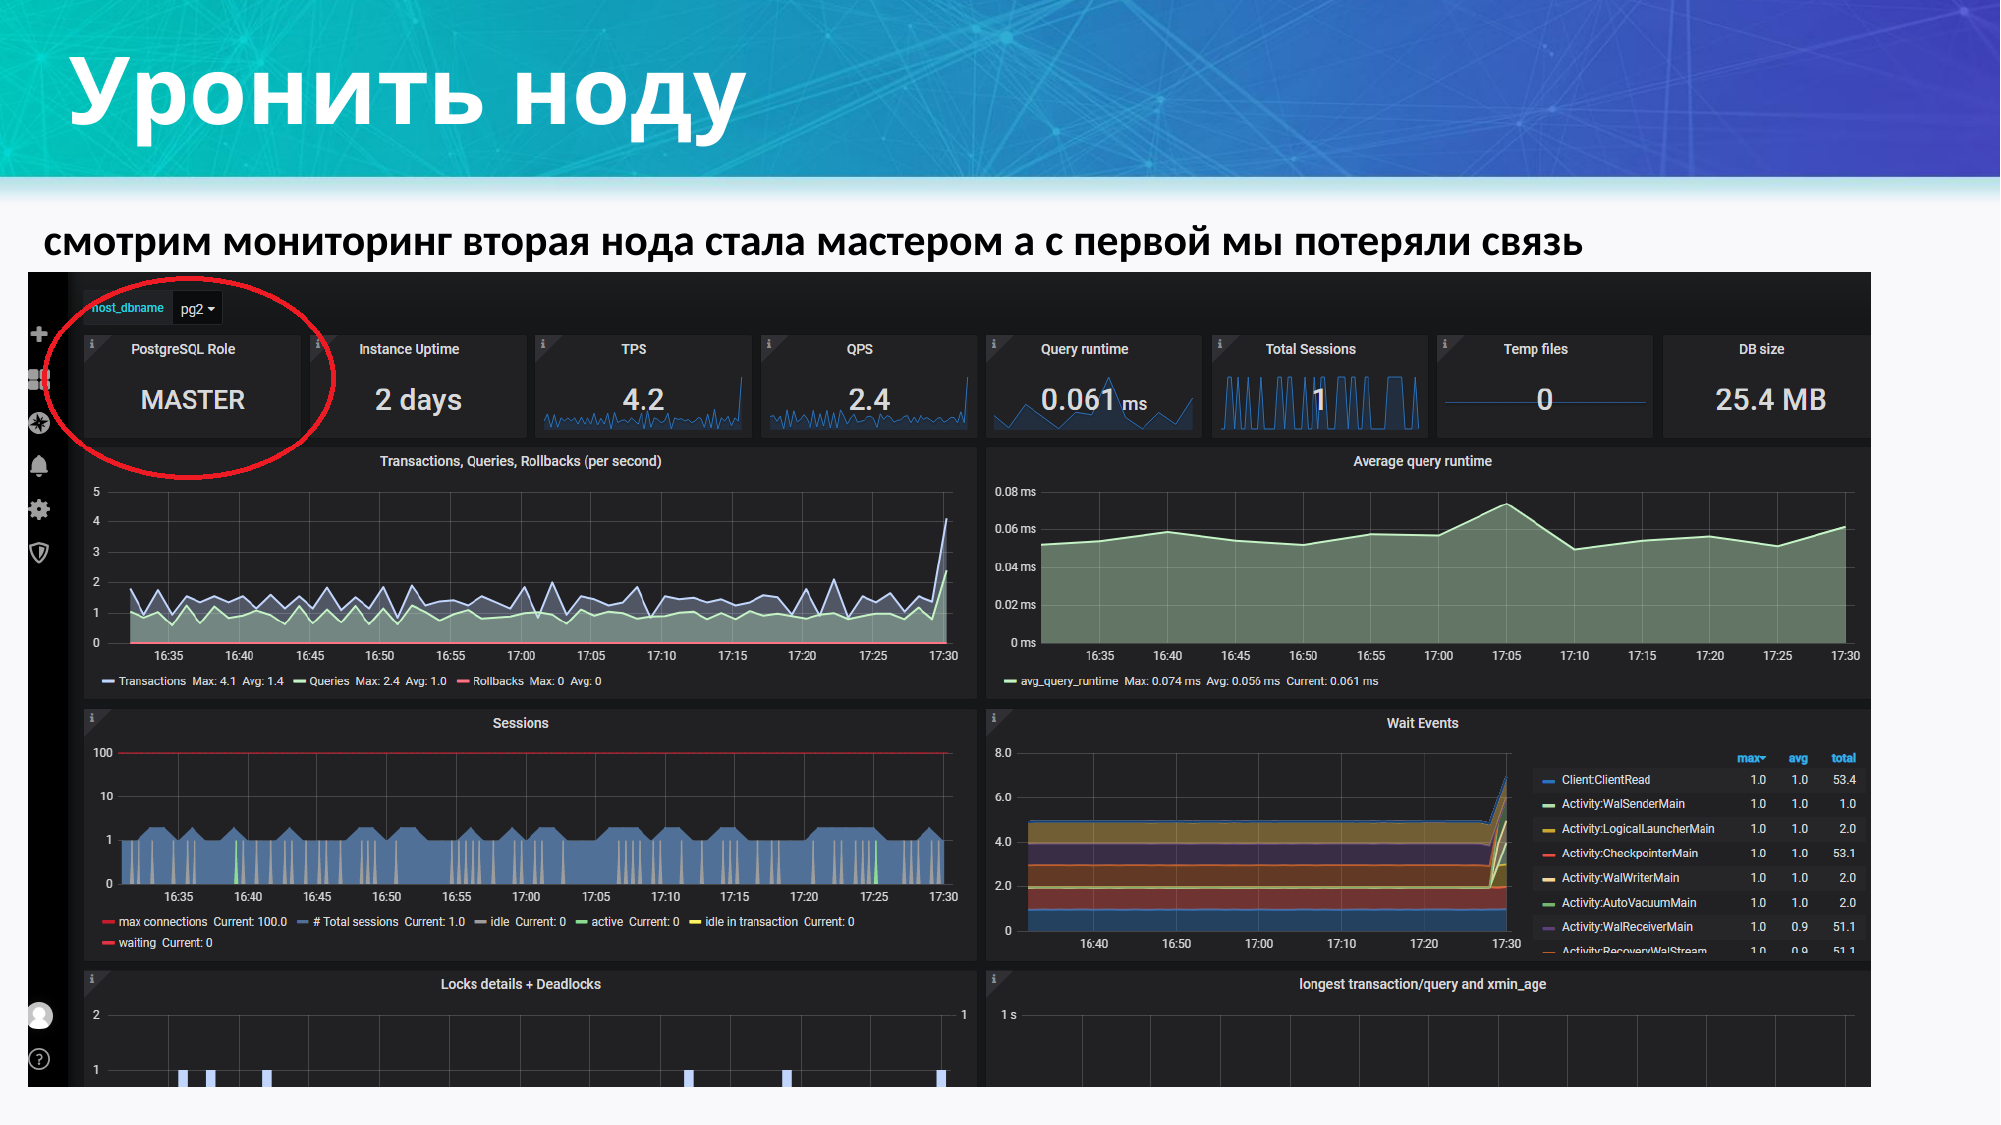

Уронить ноду
смотрим мониторинг вторая нода стала мастером а с первой мы потеряли связь